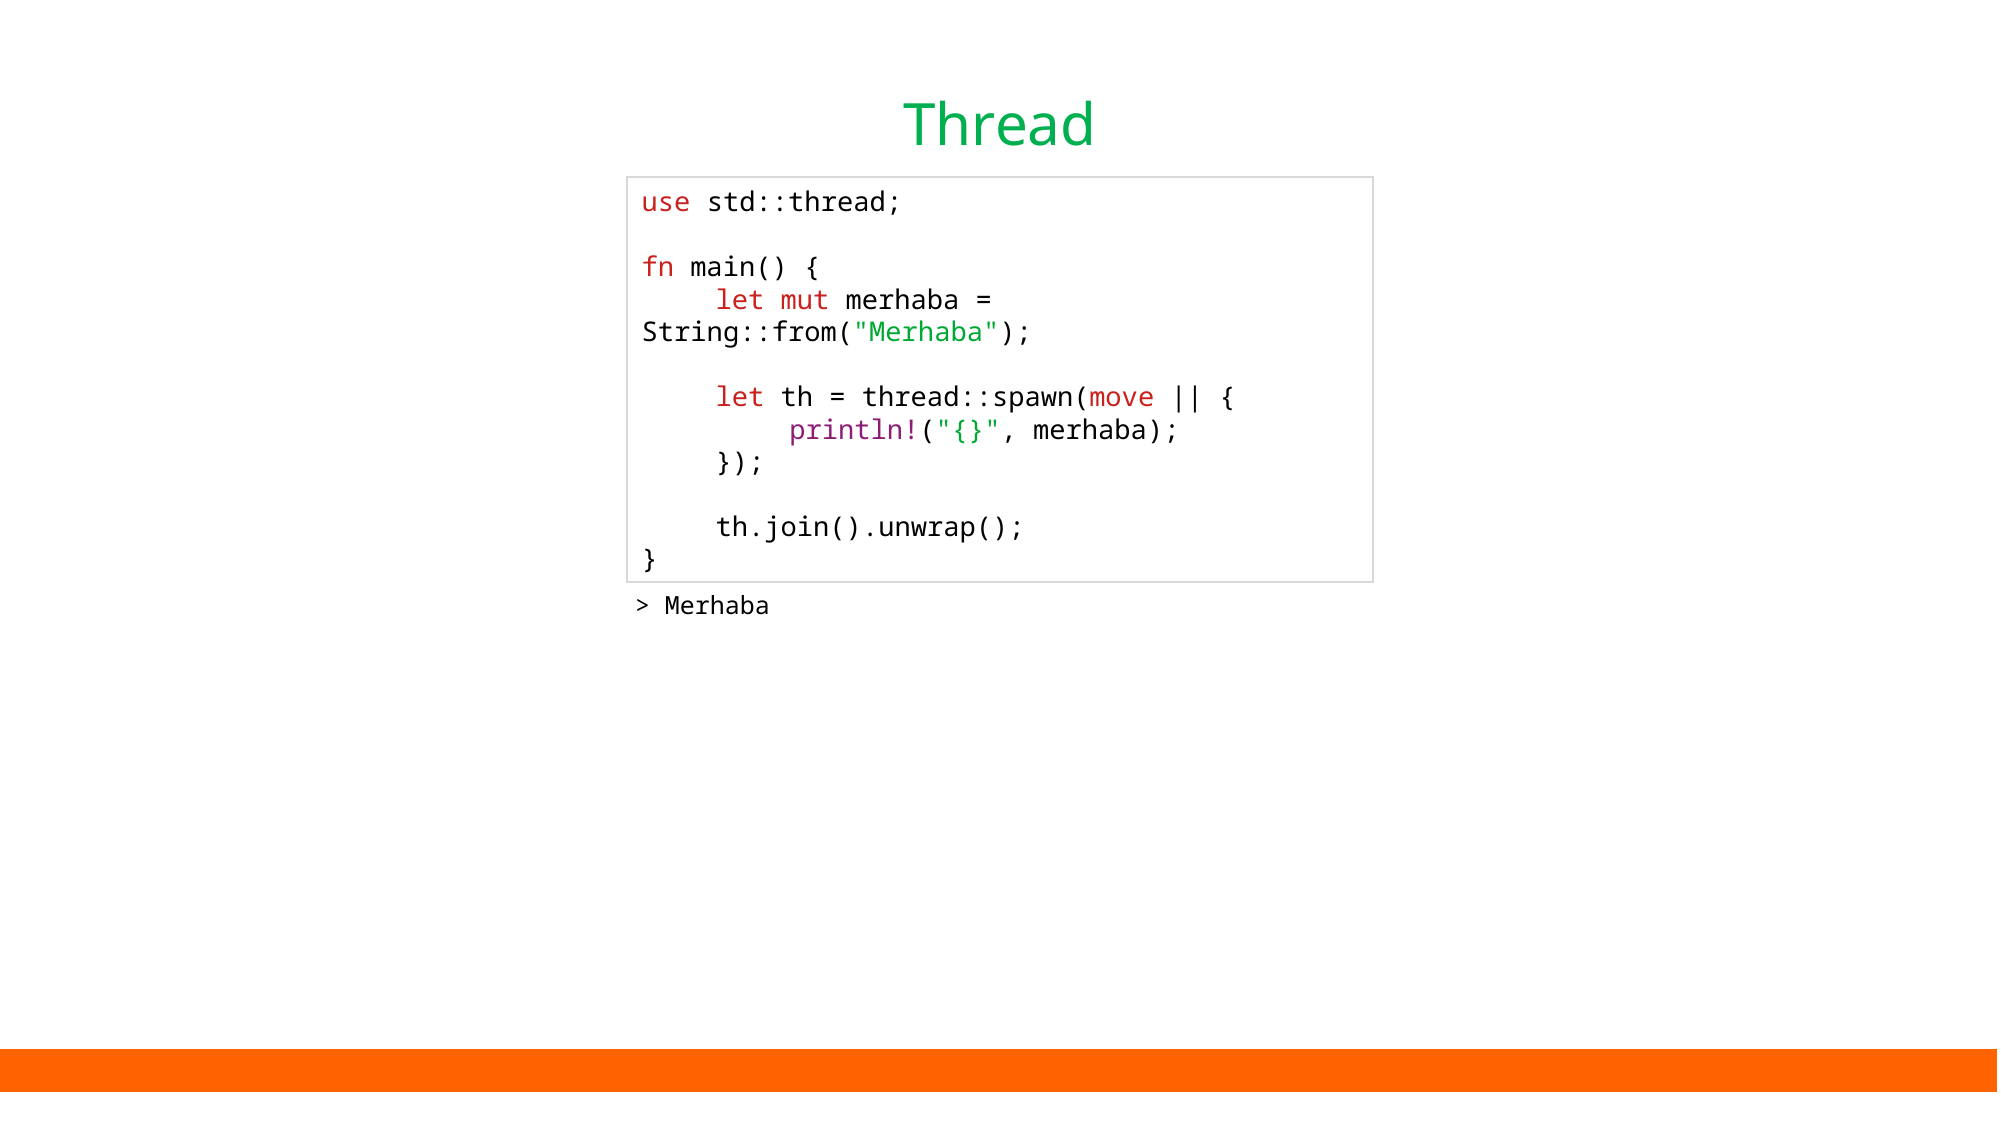

# Thread
use std::thread;
fn main() {
	let mut merhaba = String::from("Merhaba");
	let th = thread::spawn(move || {
		println!("{}", merhaba);
	});
	th.join().unwrap();
}
> Merhaba